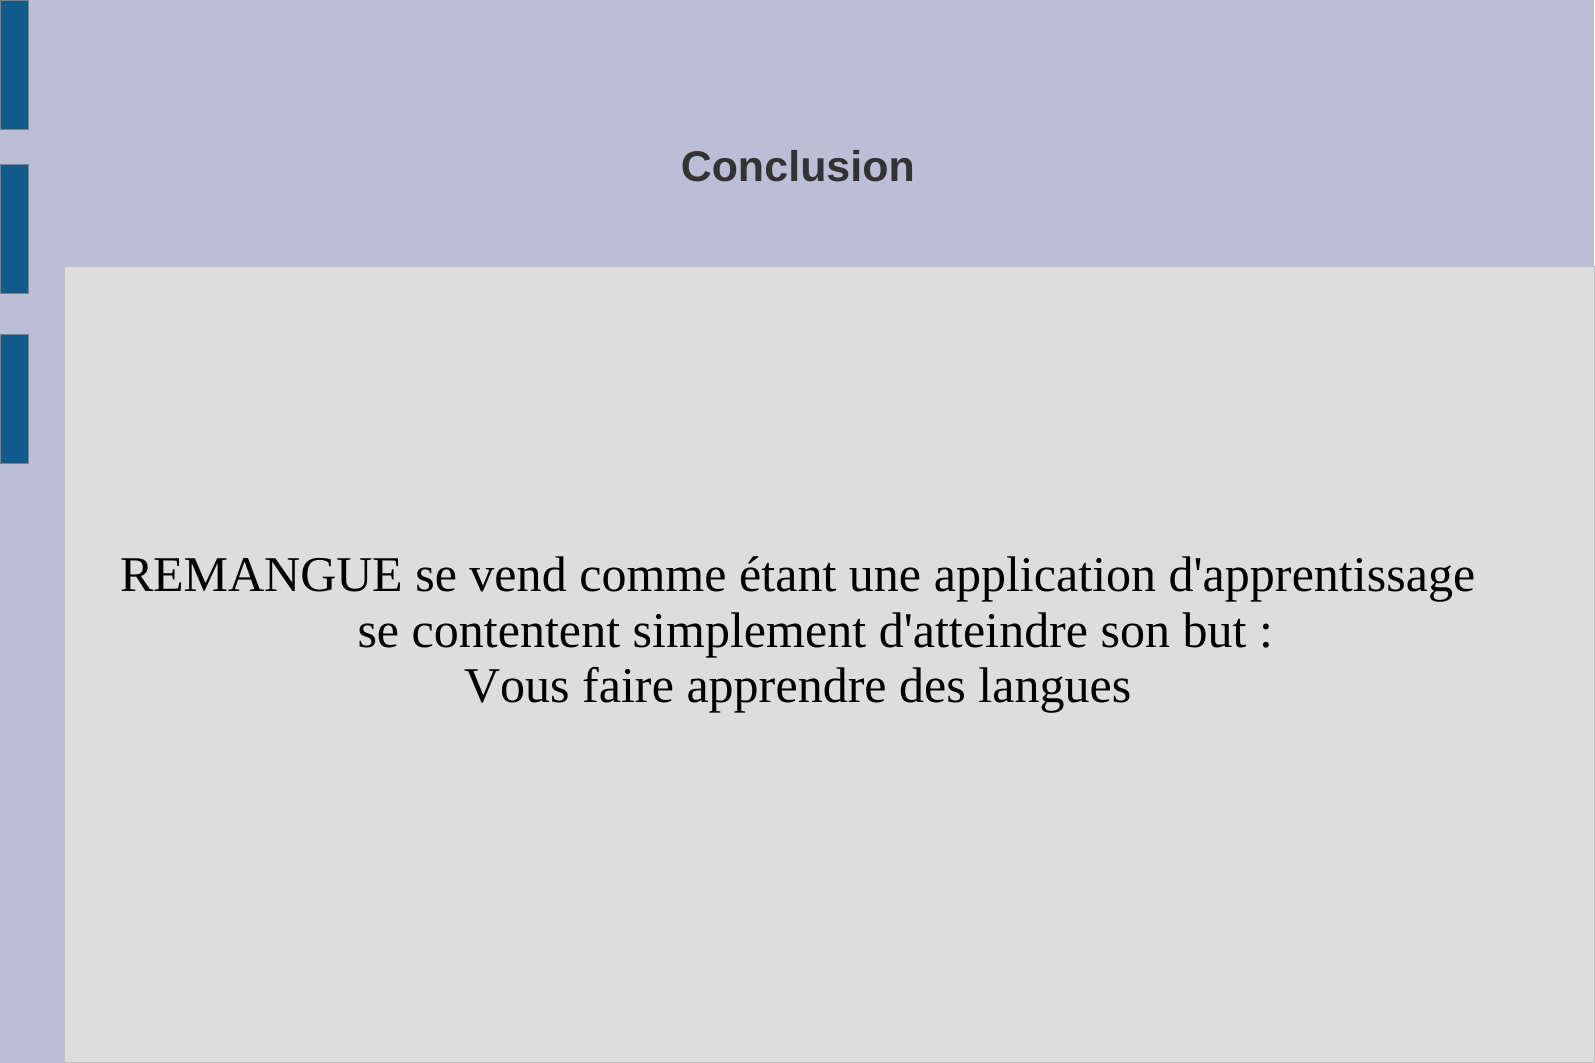

# Conclusion
REMANGUE se vend comme étant une application d'apprentissage se contentent simplement d'atteindre son but :
Vous faire apprendre des langues